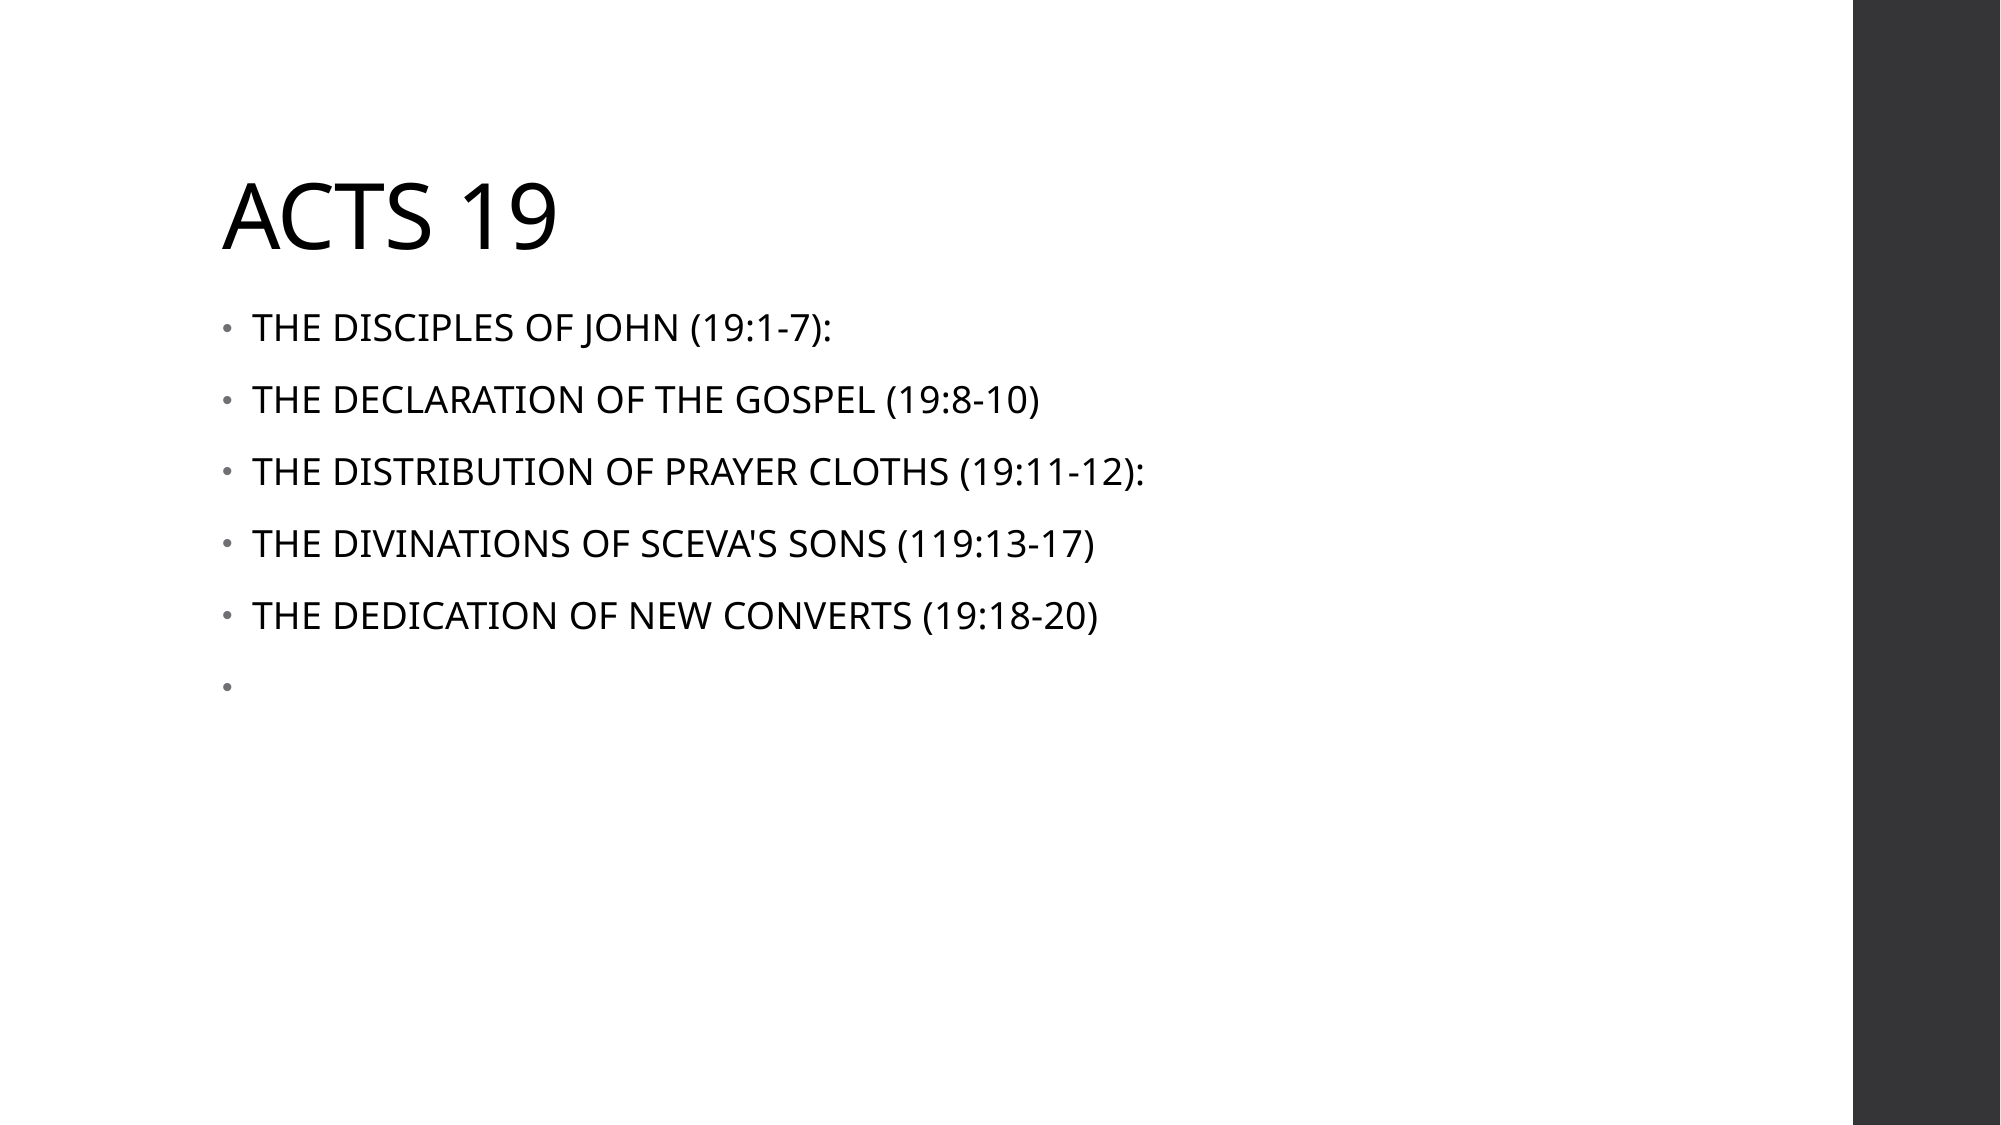

# ACTS 19
THE DISCIPLES OF JOHN (19:1-7):
THE DECLARATION OF THE GOSPEL (19:8-10)
THE DISTRIBUTION OF PRAYER CLOTHS (19:11-12):
THE DIVINATIONS OF SCEVA'S SONS (119:13-17)
THE DEDICATION OF NEW CONVERTS (19:18-20)